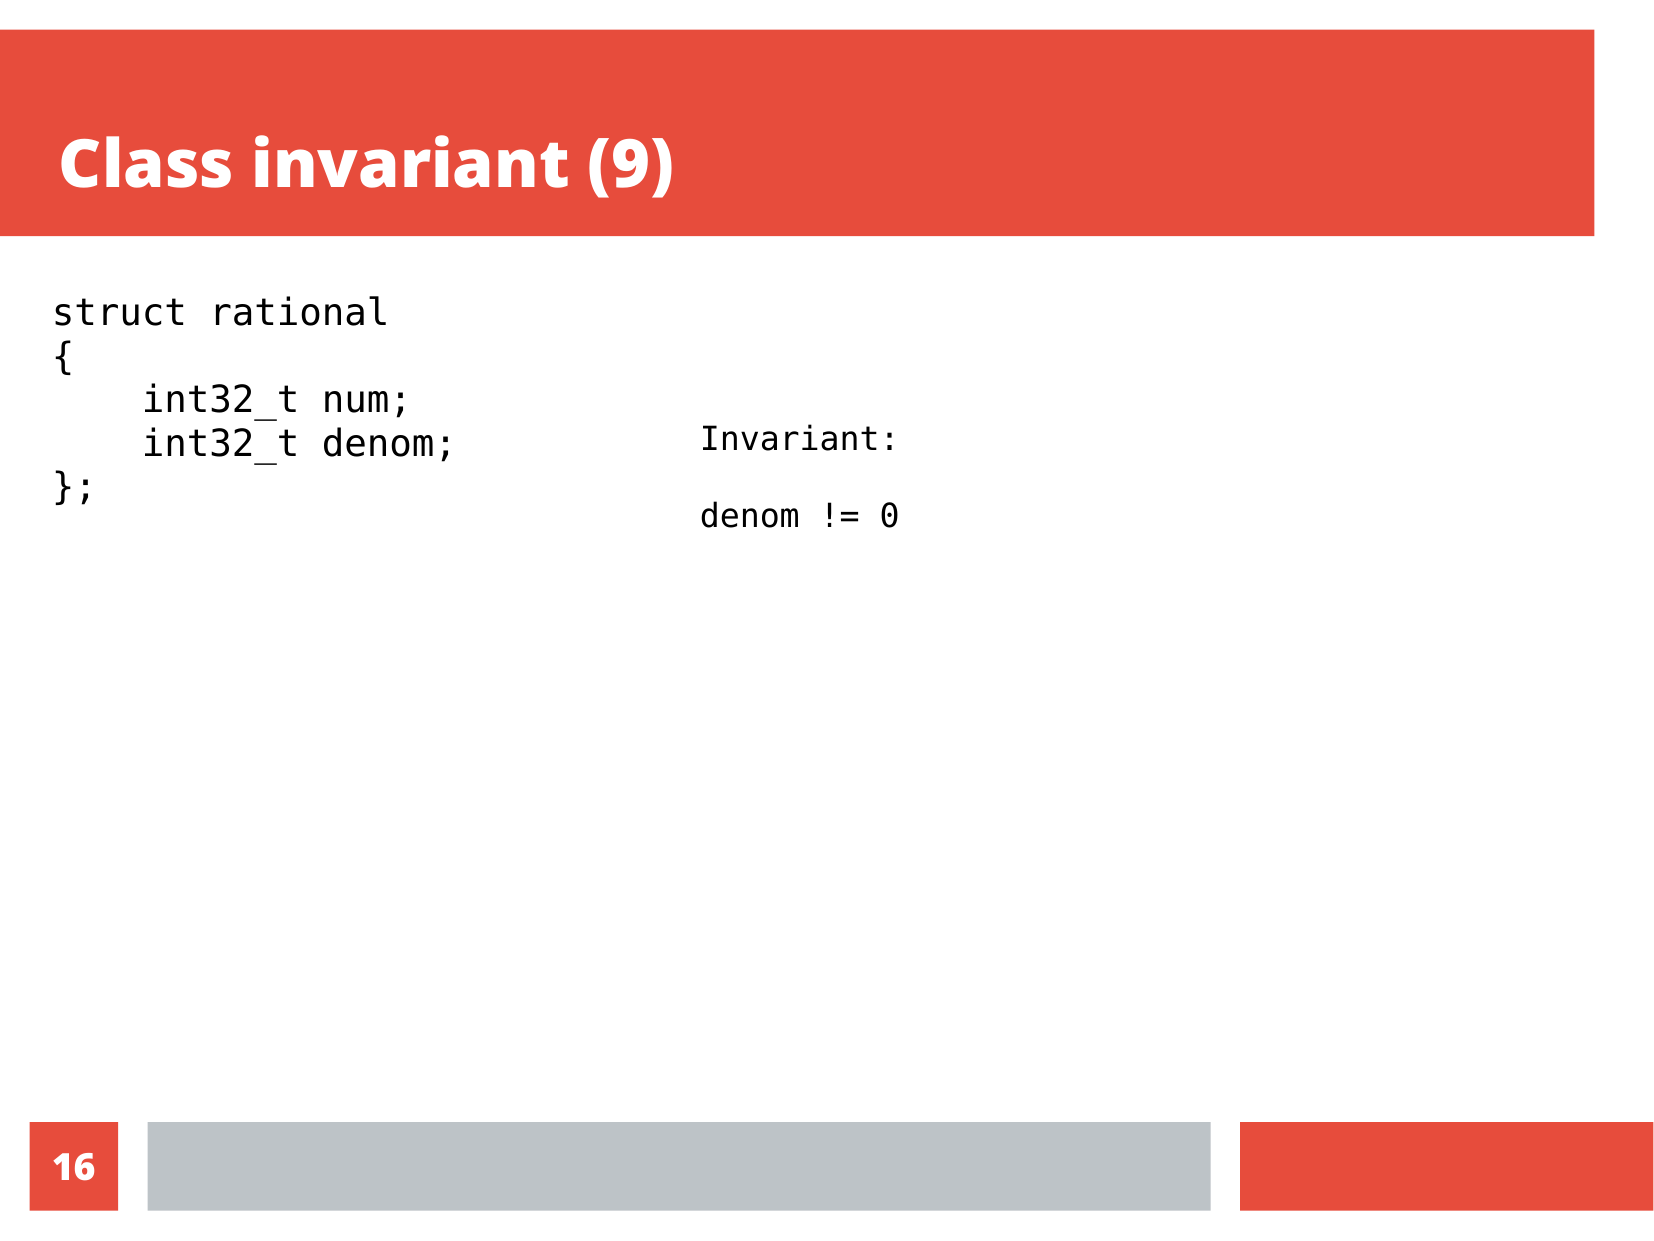

# Class invariant (9)
struct rational
{
 int32_t num;
 int32_t denom;
};
Invariant:
denom != 0
16